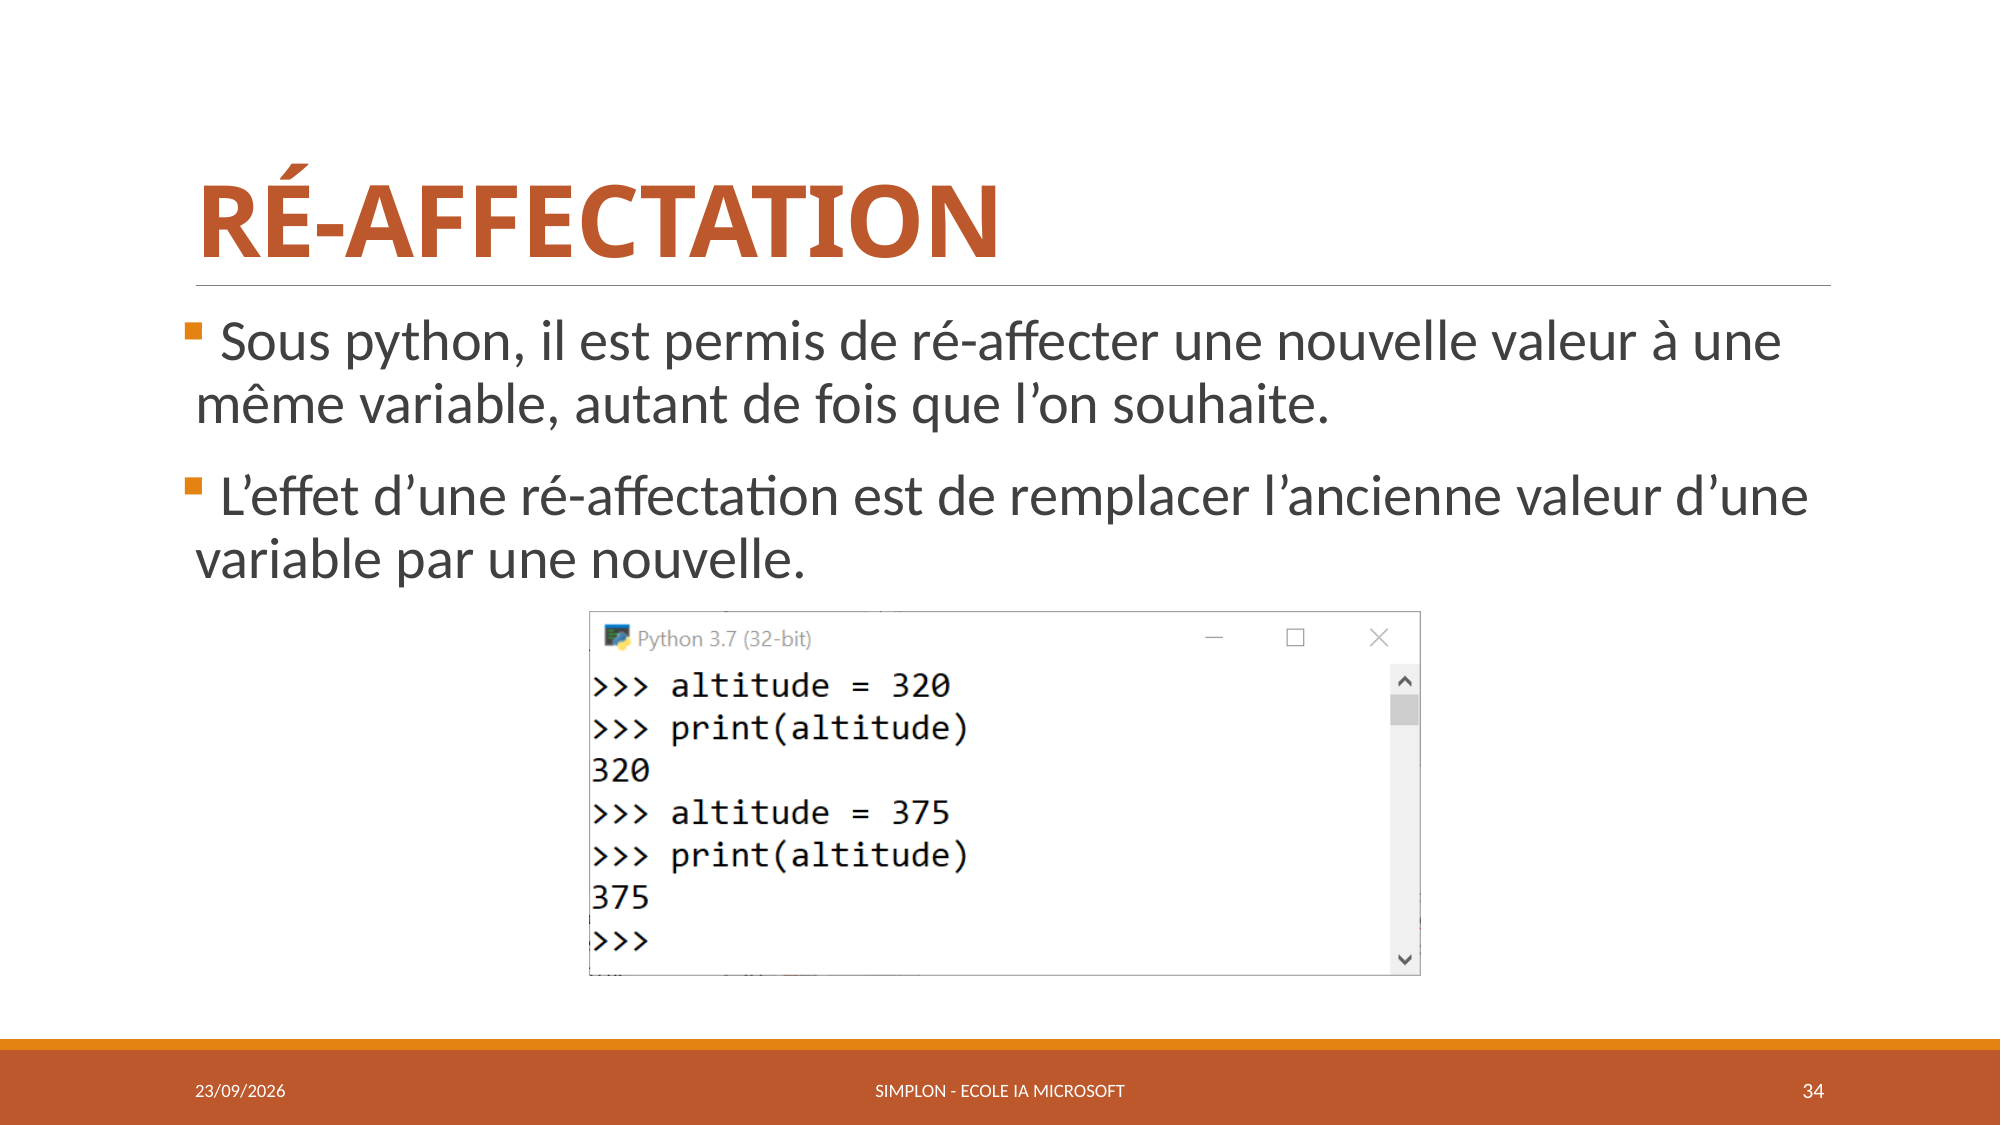

# RÉ-AFFECTATION
 Sous python, il est permis de ré-affecter une nouvelle valeur à une même variable, autant de fois que l’on souhaite.
 L’effet d’une ré-affectation est de remplacer l’ancienne valeur d’une variable par une nouvelle.
Simplon - Ecole IA Microsoft